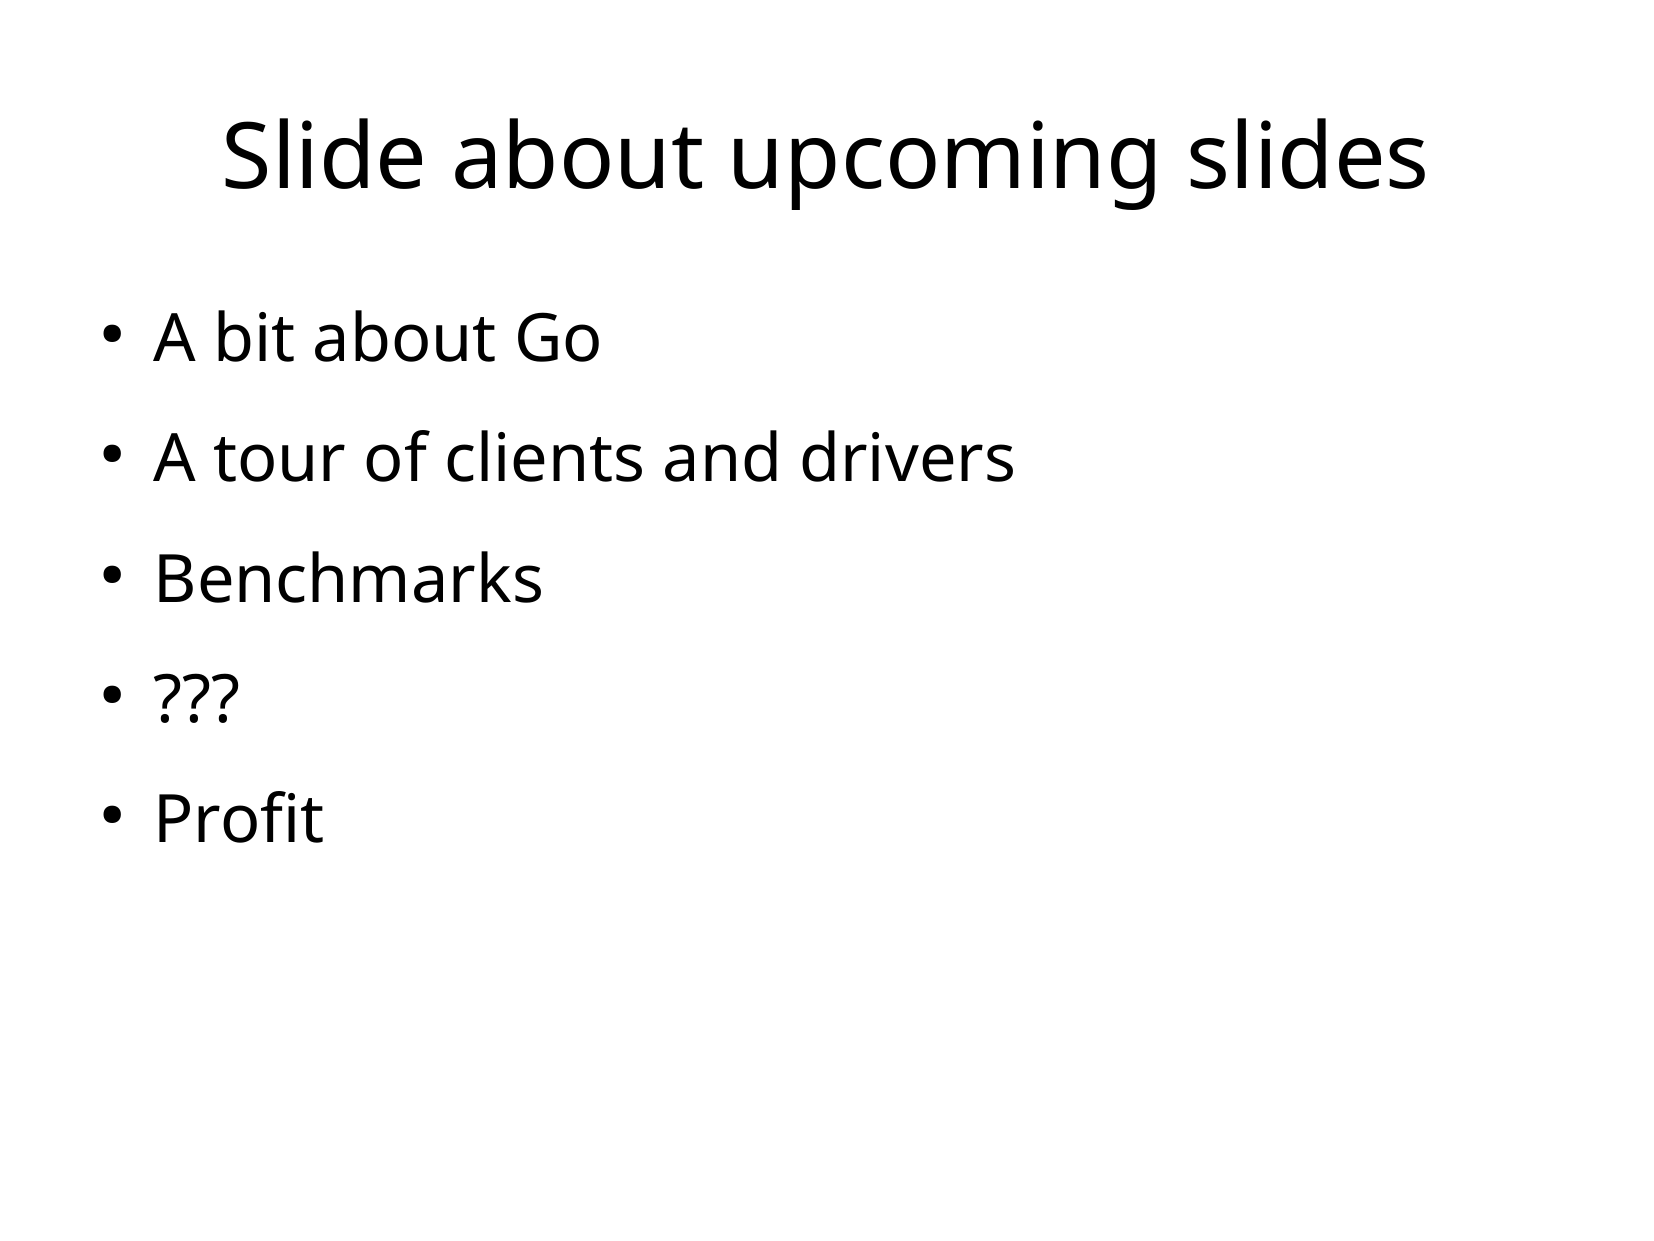

# Slide about upcoming slides
A bit about Go
A tour of clients and drivers
Benchmarks
???
Profit